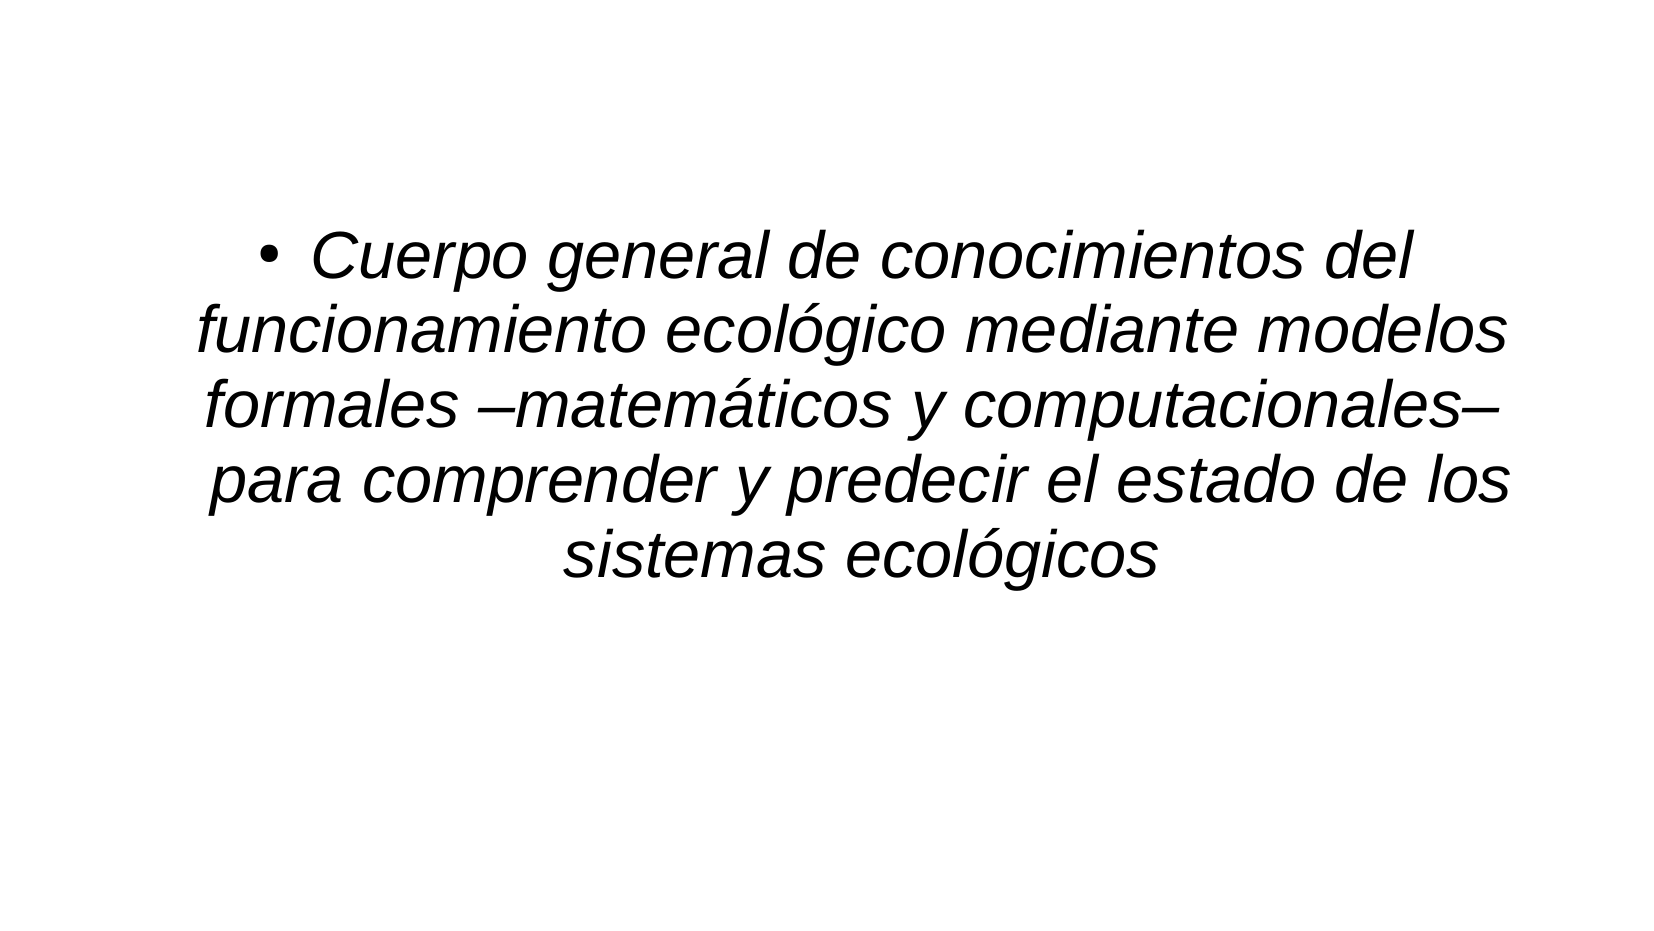

# Cuerpo general de conocimientos del funcionamiento ecológico mediante modelos formales –matemáticos y computacionales– para comprender y predecir el estado de los sistemas ecológicos